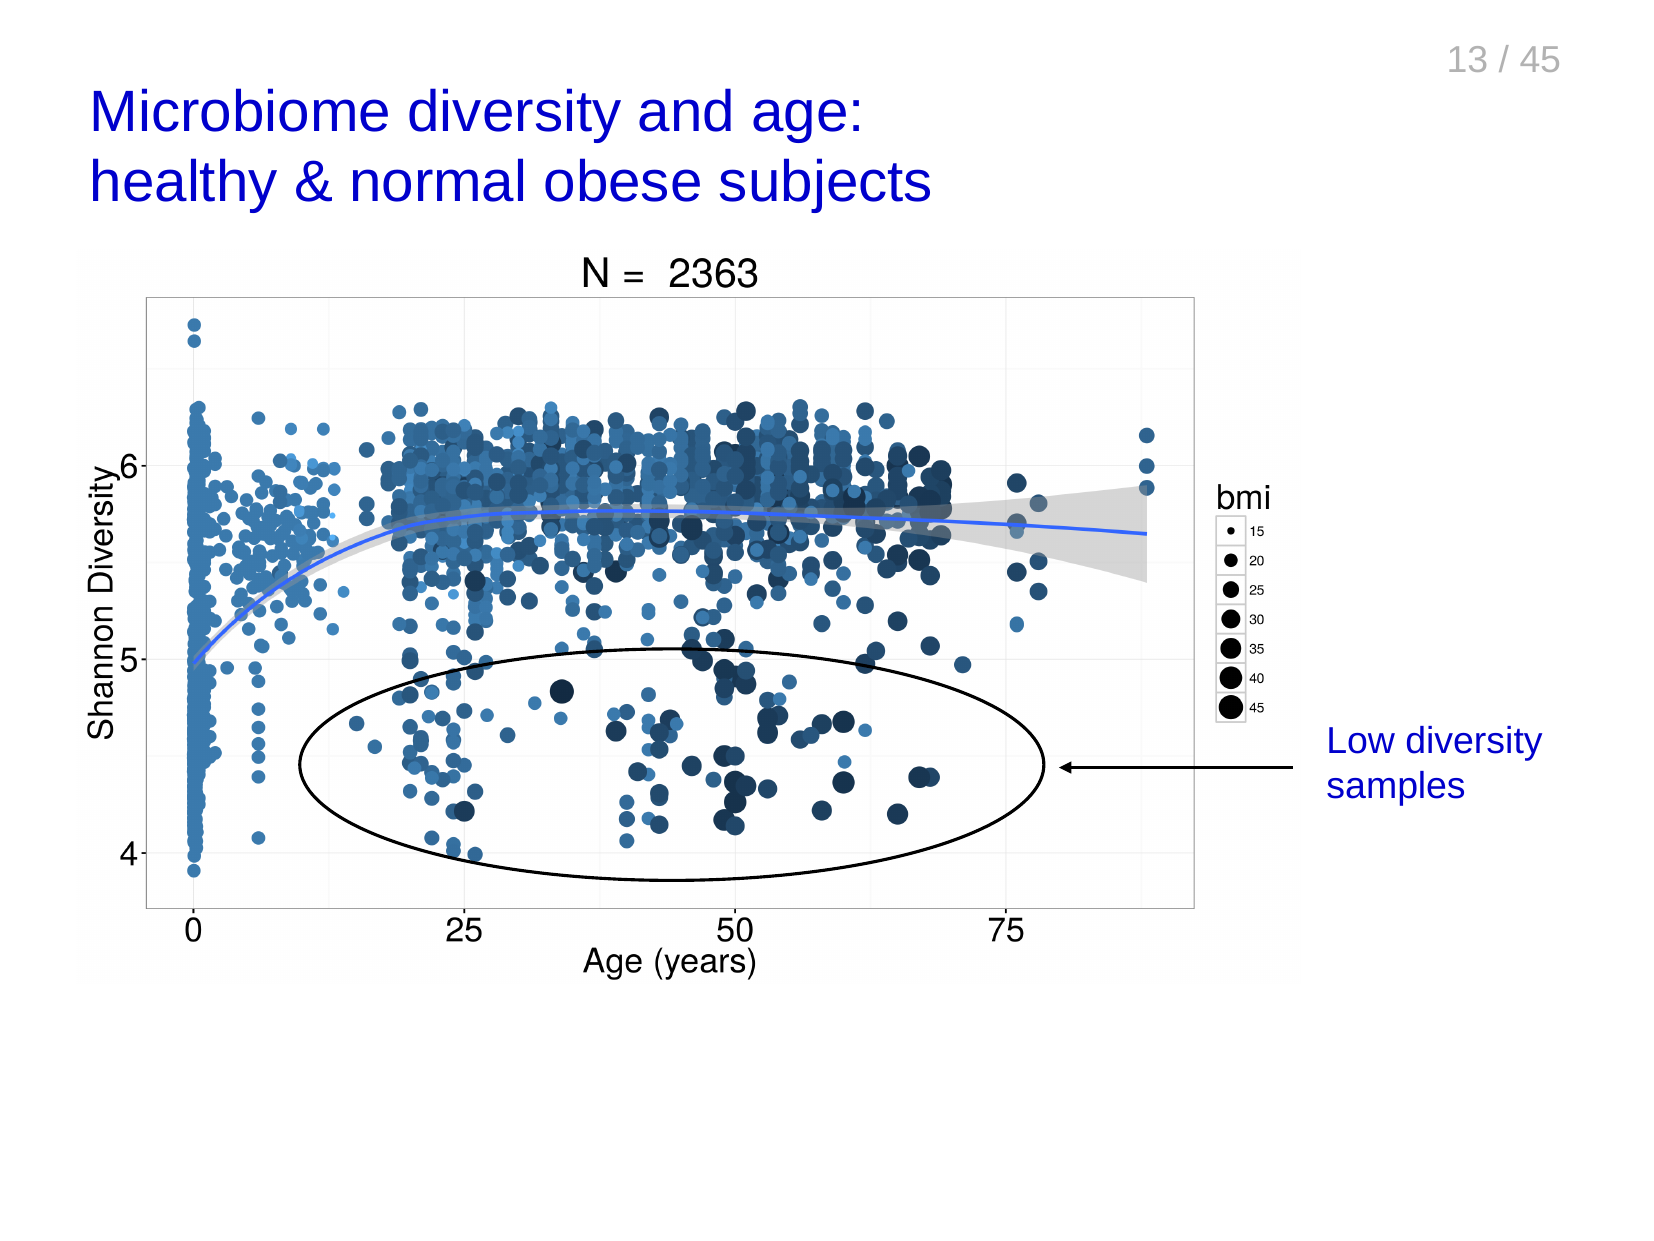

Microbiome diversity and age:
healthy & normal obese subjects
Low diversity samples